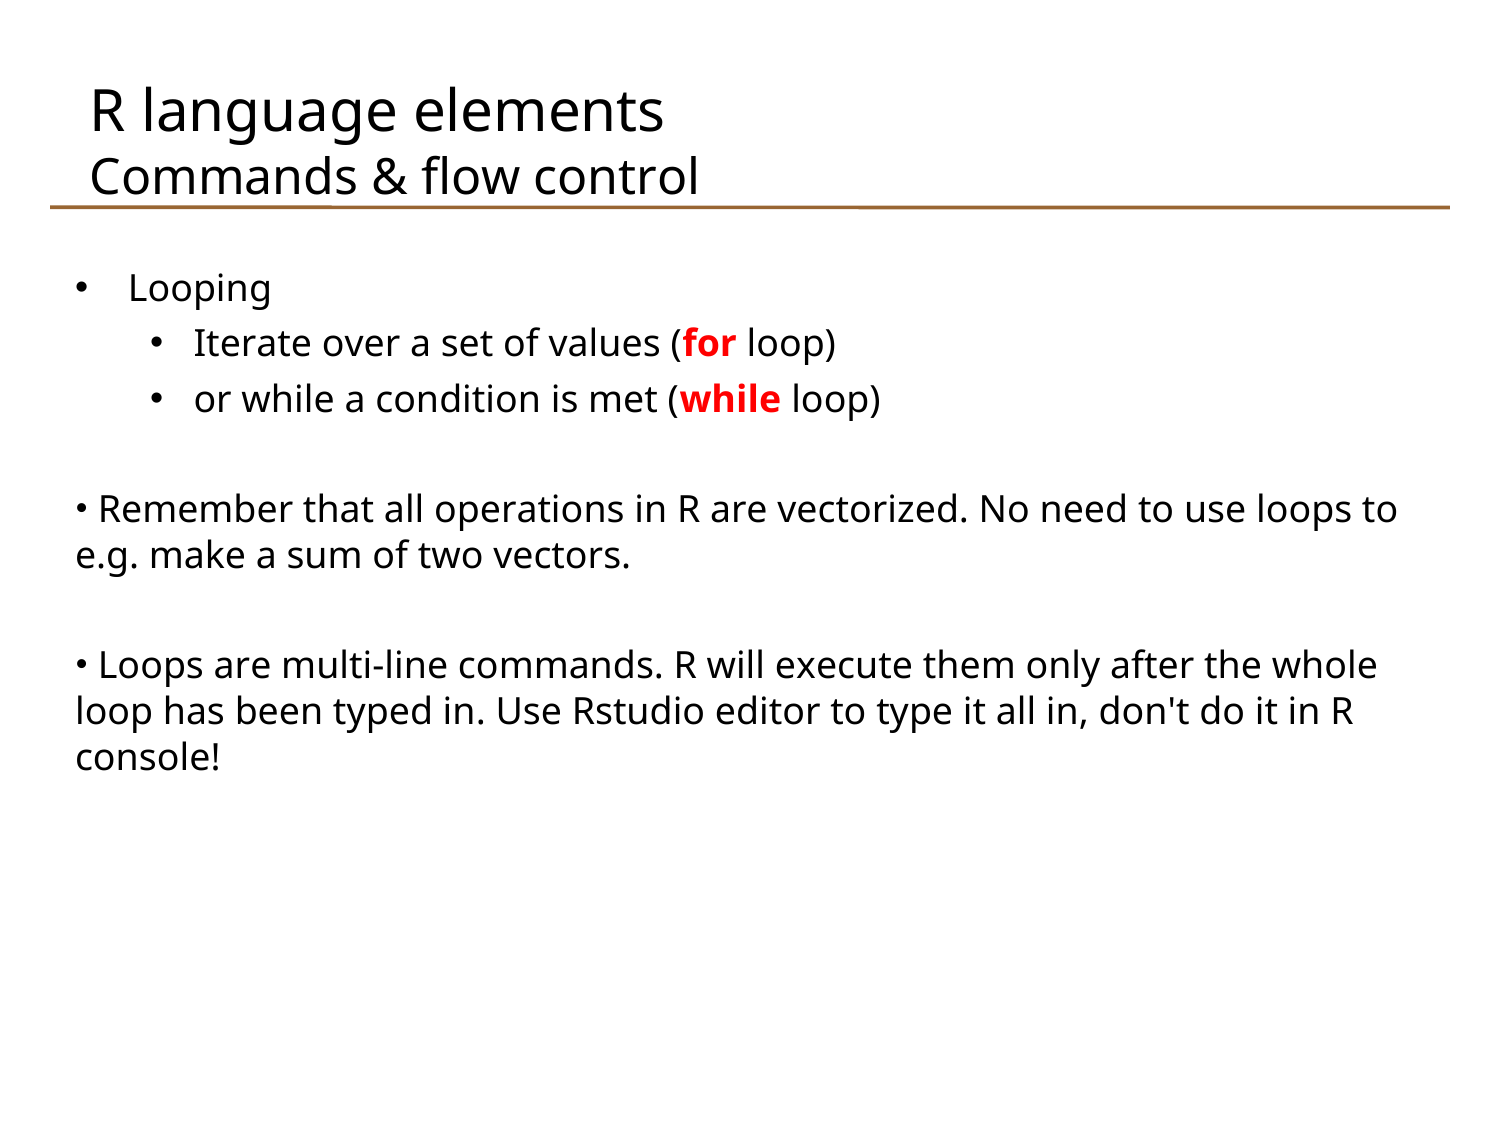

R language elements
Commands & flow control
Looping
Iterate over a set of values (for loop)
or while a condition is met (while loop)
 Remember that all operations in R are vectorized. No need to use loops to e.g. make a sum of two vectors.
 Loops are multi-line commands. R will execute them only after the whole loop has been typed in. Use Rstudio editor to type it all in, don't do it in R console!